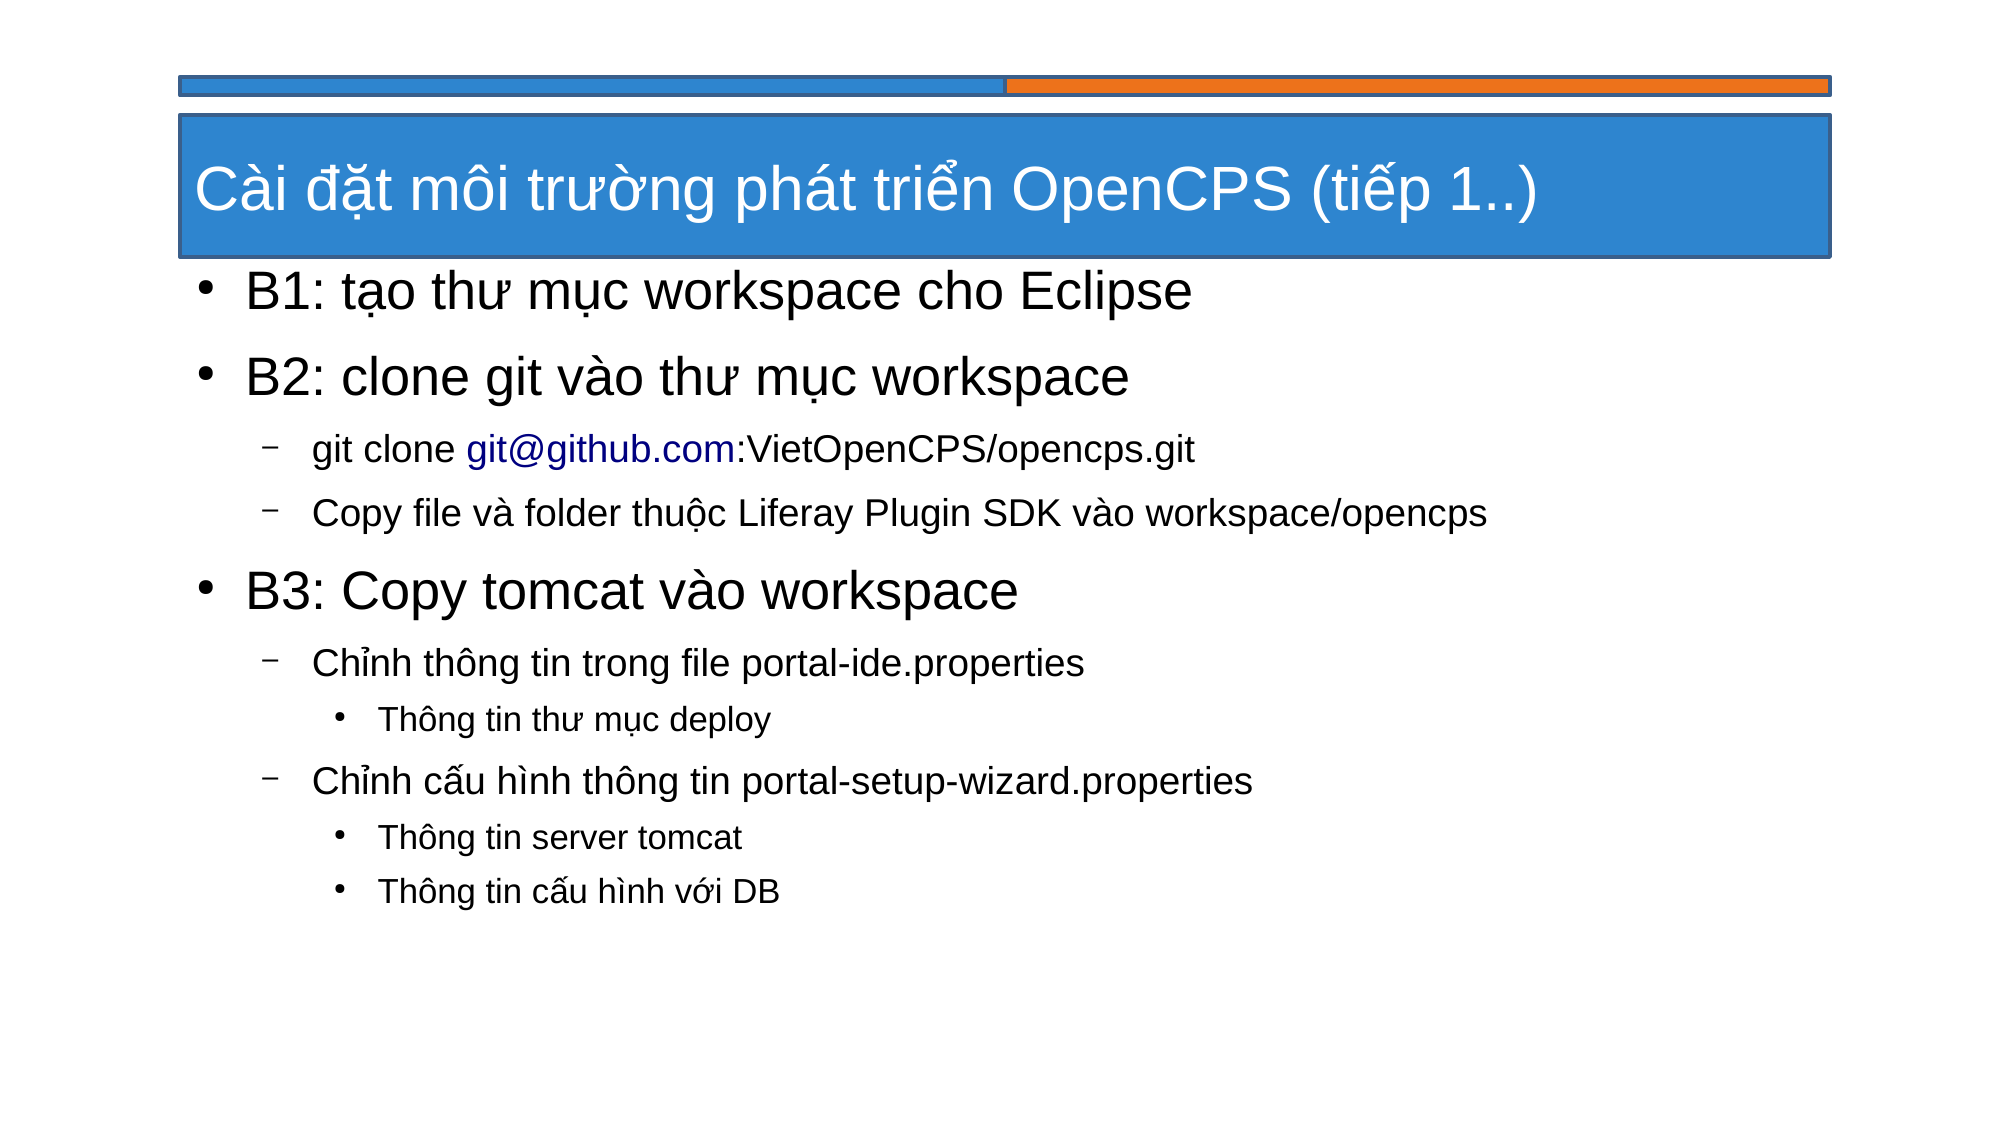

Cài đặt môi trường phát triển OpenCPS (tiếp 1..)
# B1: tạo thư mục workspace cho Eclipse
B2: clone git vào thư mục workspace
git clone git@github.com:VietOpenCPS/opencps.git
Copy file và folder thuộc Liferay Plugin SDK vào workspace/opencps
B3: Copy tomcat vào workspace
Chỉnh thông tin trong file portal-ide.properties
Thông tin thư mục deploy
Chỉnh cấu hình thông tin portal-setup-wizard.properties
Thông tin server tomcat
Thông tin cấu hình với DB